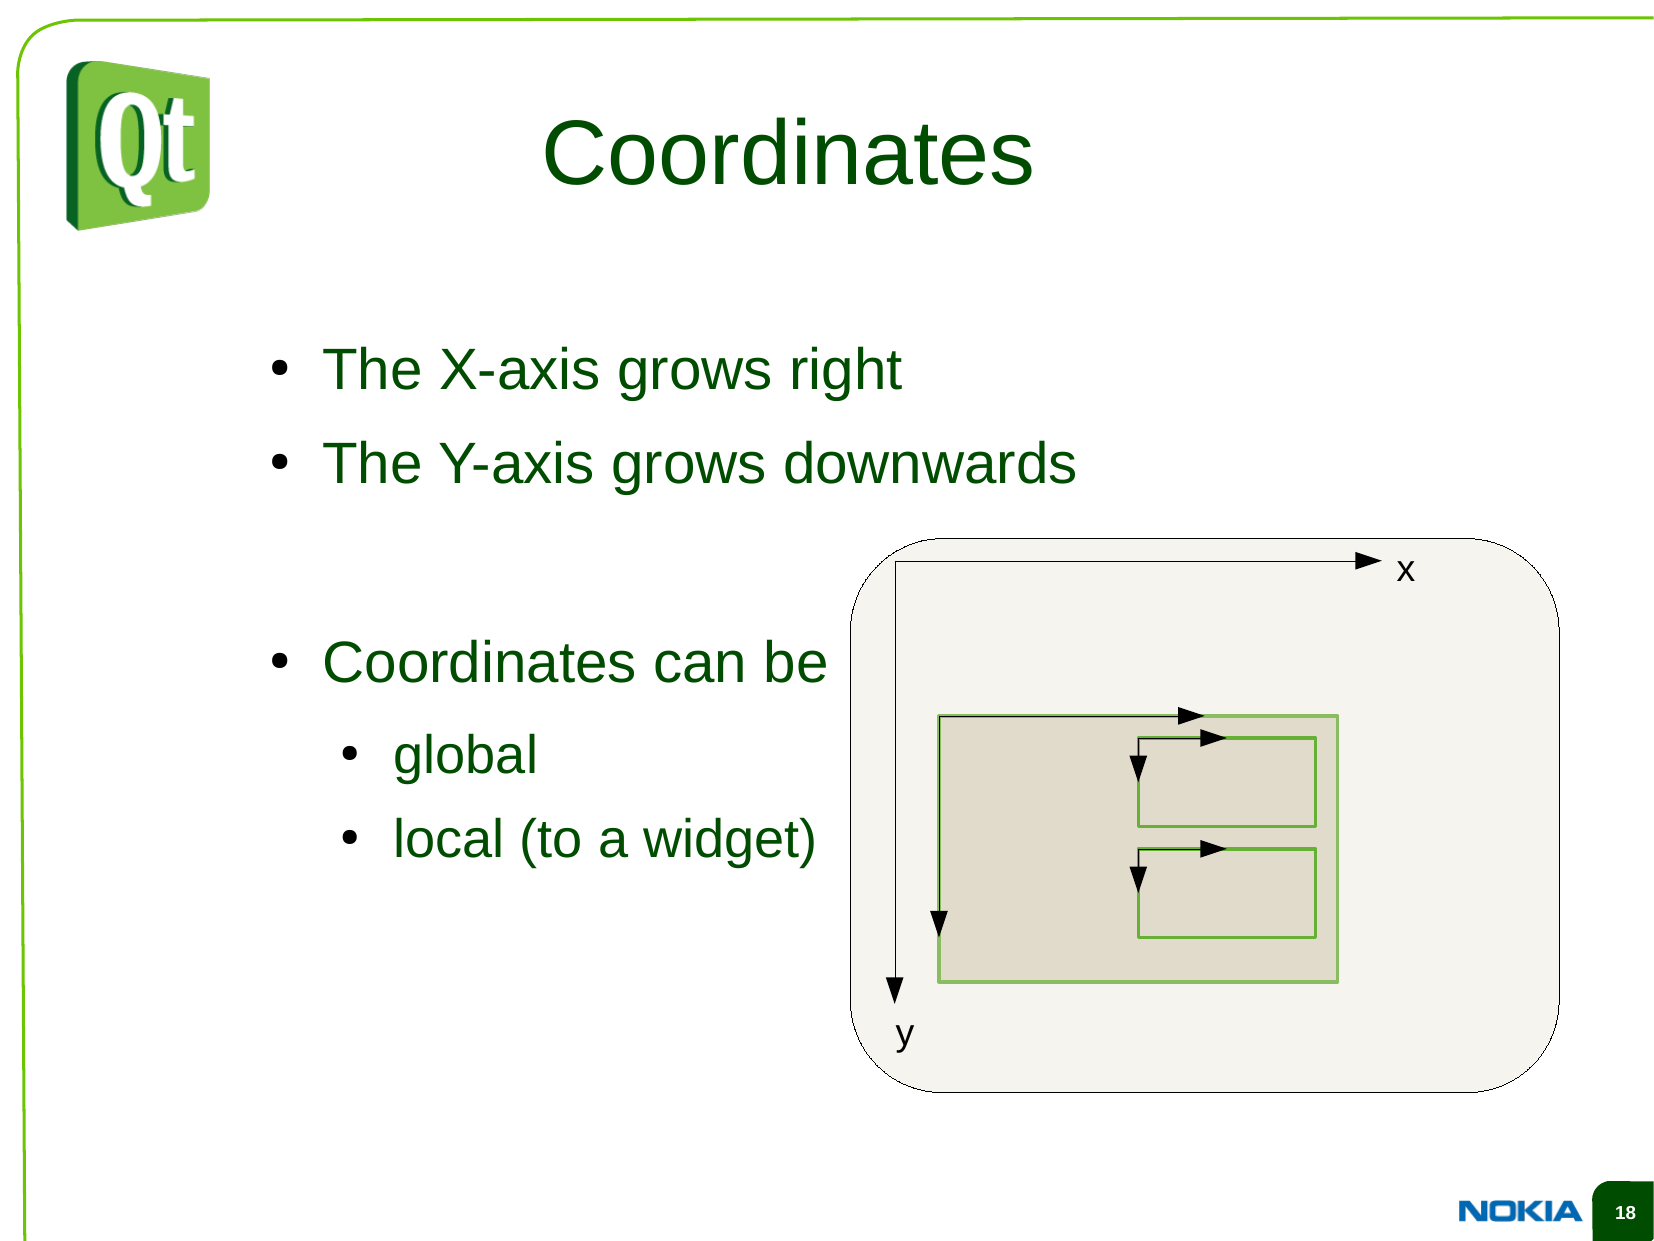

# Coordinates
The X-axis grows right
The Y-axis grows downwards
Coordinates can be
global
local (to a widget)
x
y